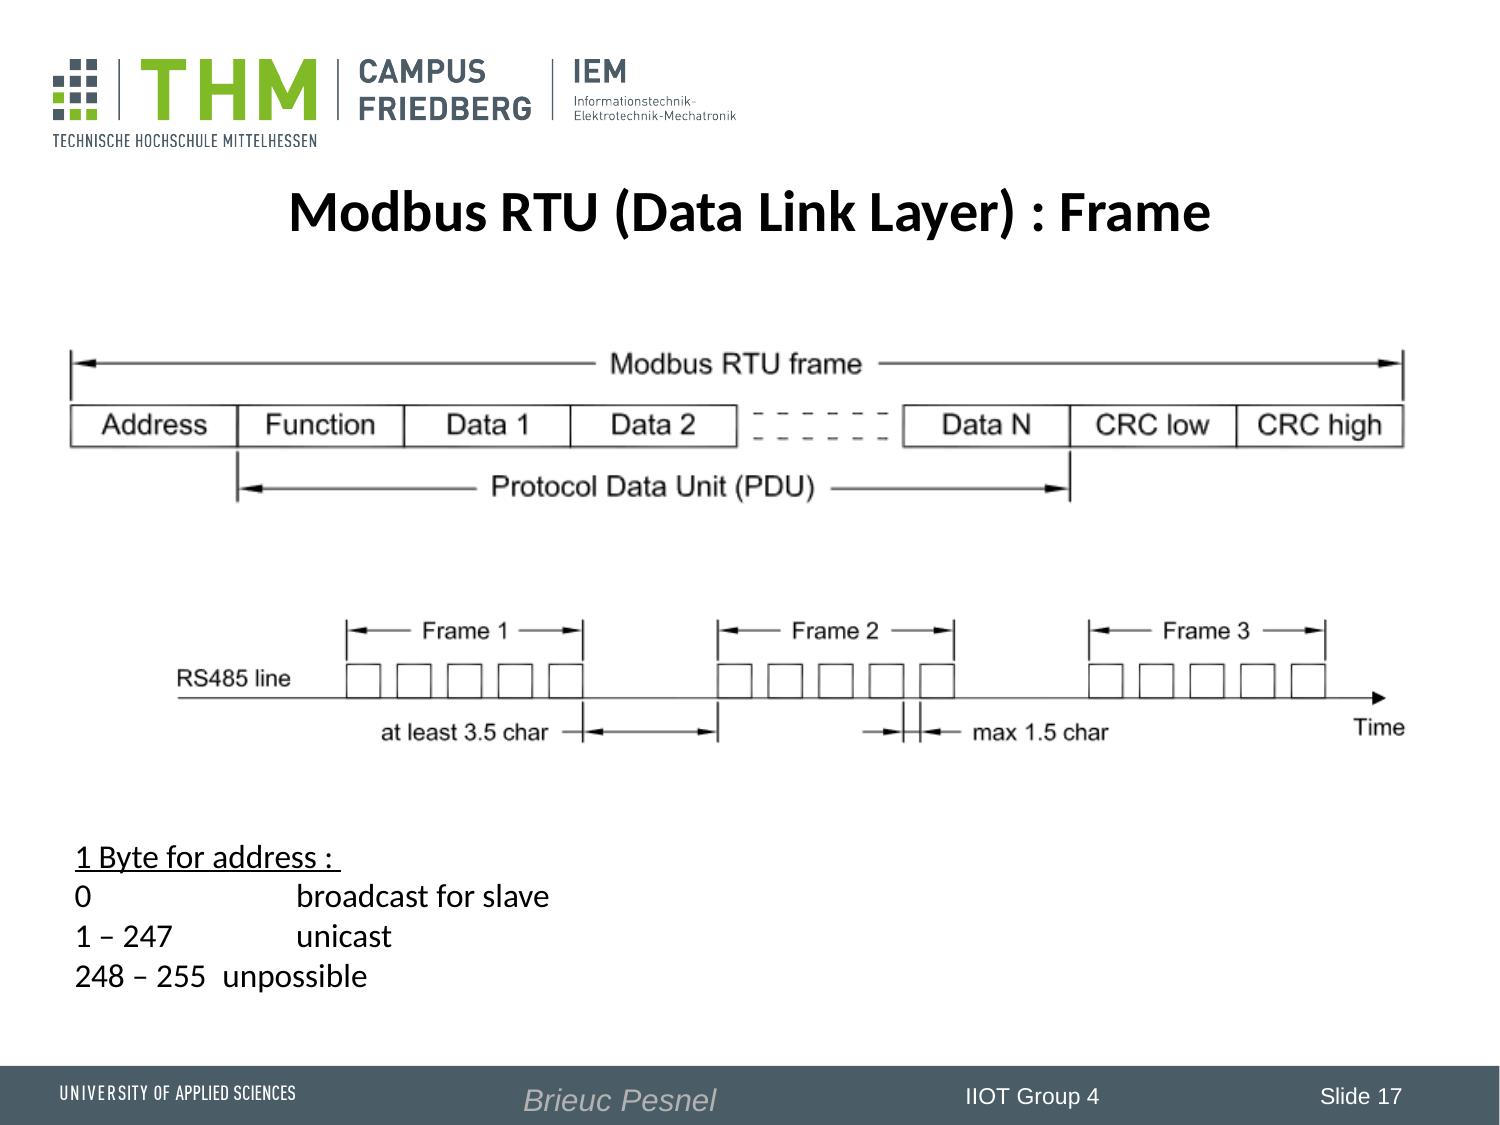

Modbus RTU (Data Link Layer) : Frame
1 Byte for address :
0 			broadcast for slave
1 – 247 		unicast
248 – 255 	unpossible
Brieuc Pesnel